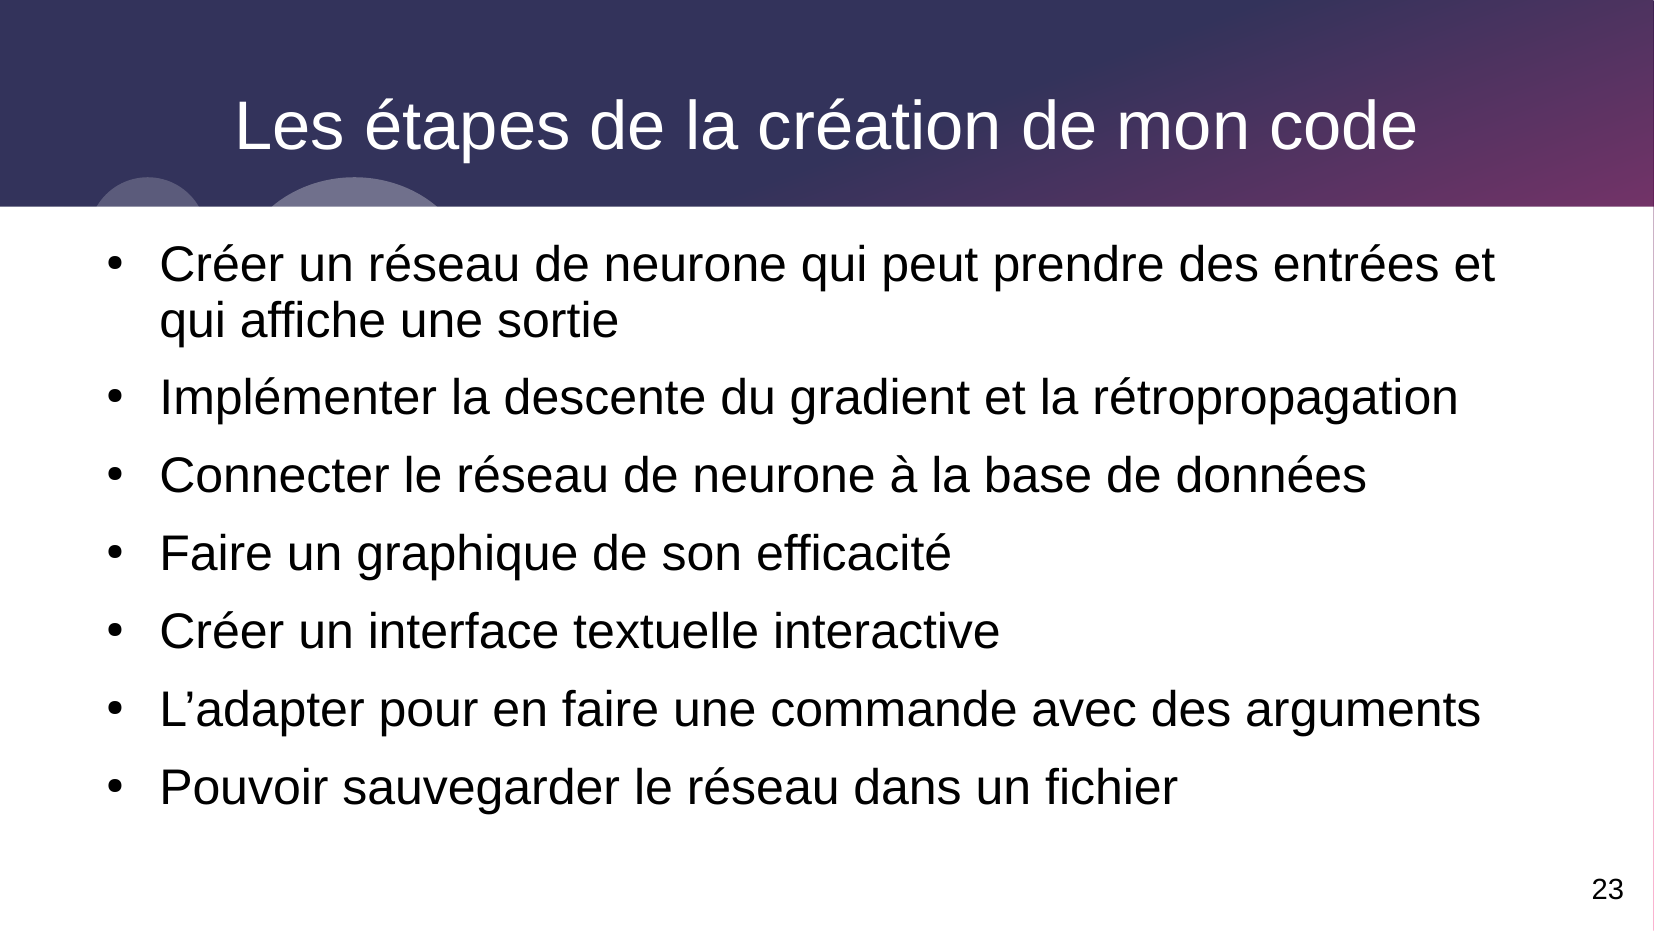

# Les étapes de la création de mon code
Créer un réseau de neurone qui peut prendre des entrées et qui affiche une sortie
Implémenter la descente du gradient et la rétropropagation
Connecter le réseau de neurone à la base de données
Faire un graphique de son efficacité
Créer un interface textuelle interactive
L’adapter pour en faire une commande avec des arguments
Pouvoir sauvegarder le réseau dans un fichier